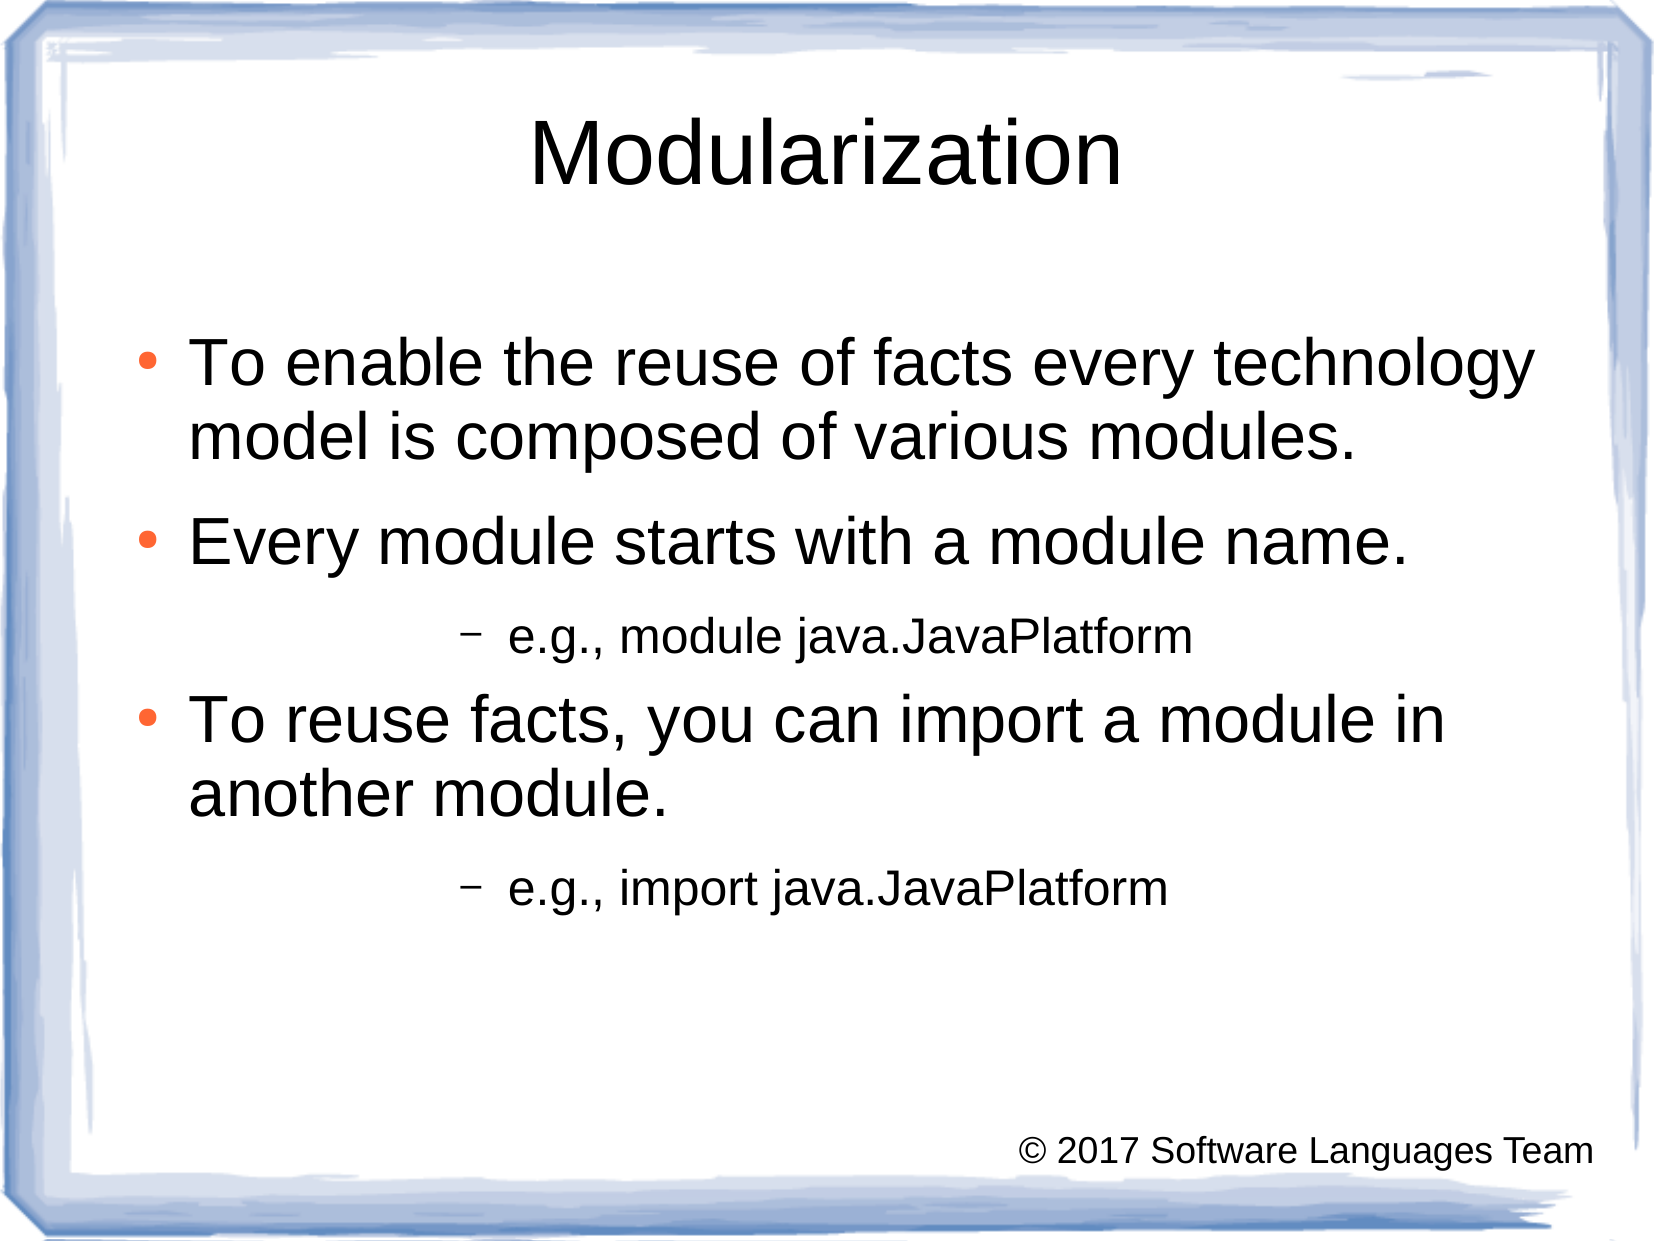

# Modularization
To enable the reuse of facts every technology model is composed of various modules.
Every module starts with a module name.
e.g., module java.JavaPlatform
To reuse facts, you can import a module in another module.
e.g., import java.JavaPlatform
© 2017 Software Languages Team